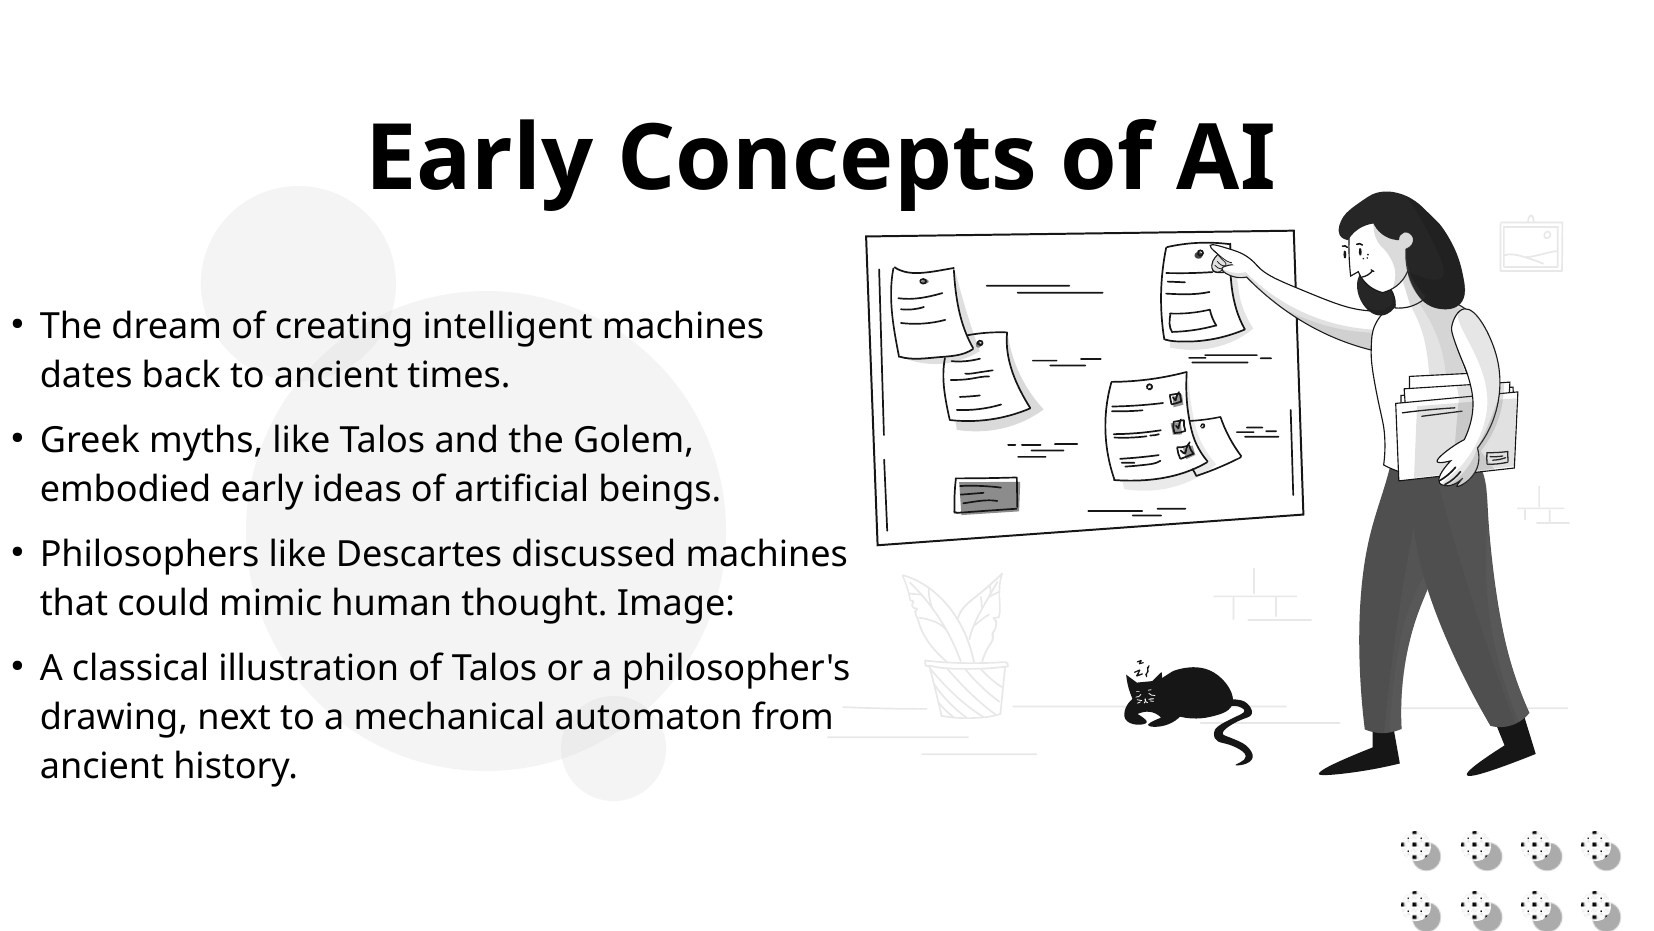

# Early Concepts of AI
The dream of creating intelligent machines dates back to ancient times.
Greek myths, like Talos and the Golem, embodied early ideas of artificial beings.
Philosophers like Descartes discussed machines that could mimic human thought. Image:
A classical illustration of Talos or a philosopher's drawing, next to a mechanical automaton from ancient history.